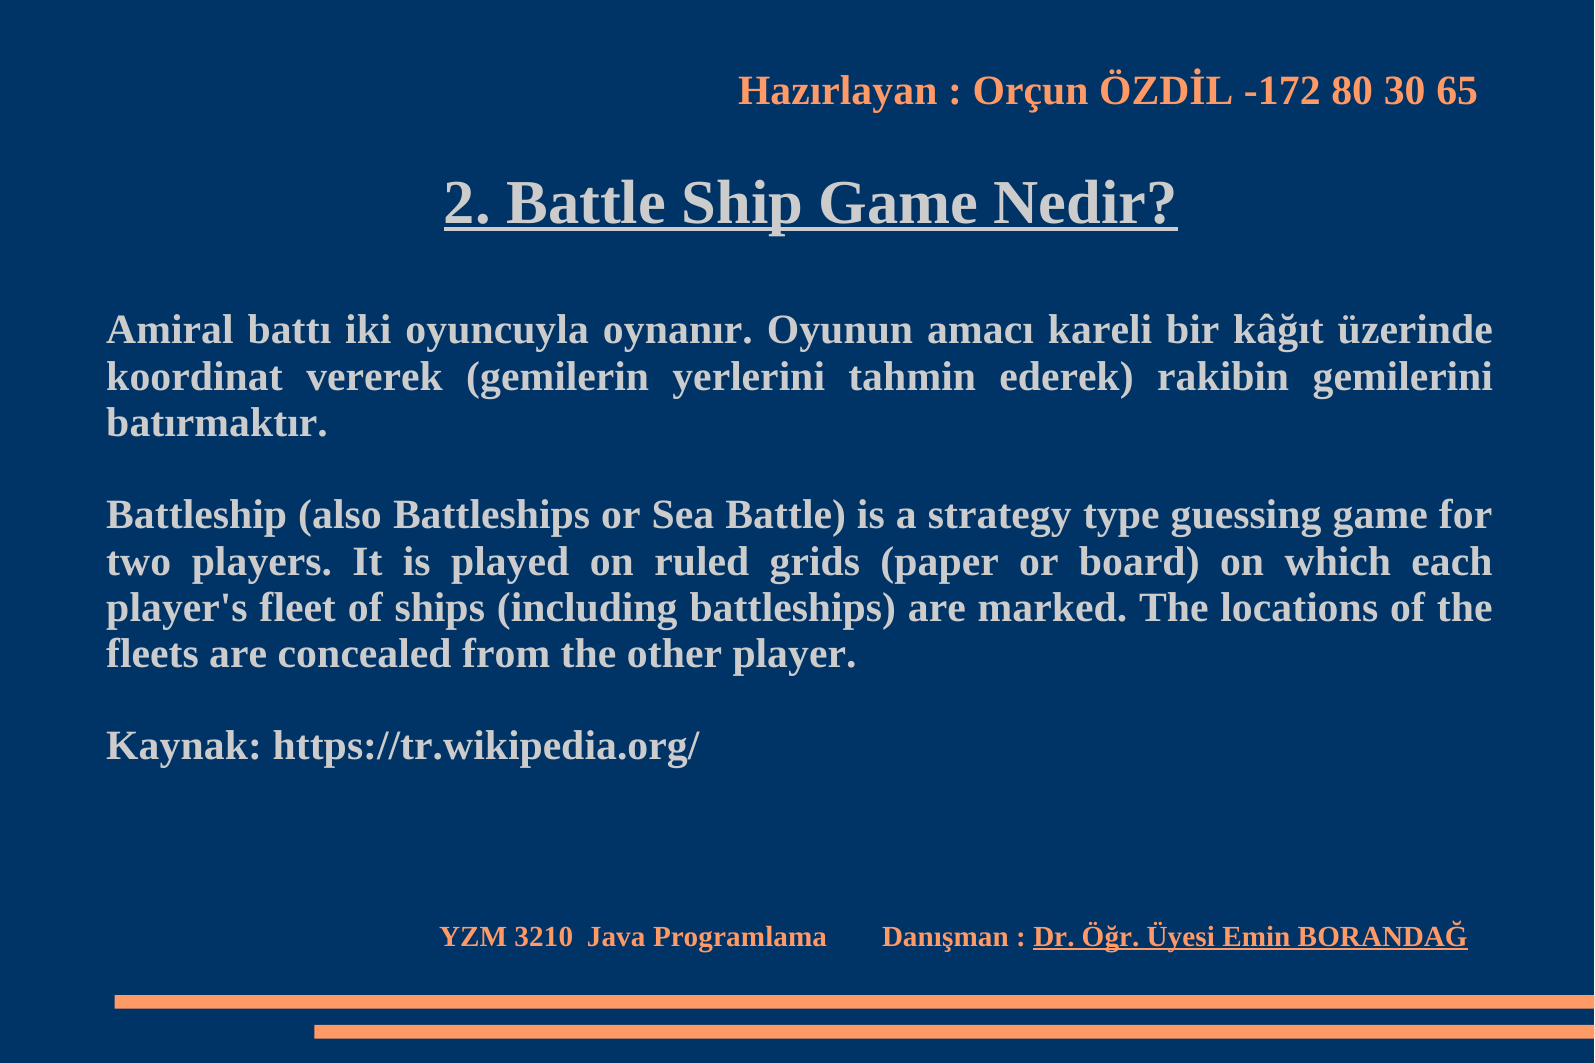

# Hazırlayan : Orçun ÖZDİL -172 80 30 65
2. Battle Ship Game Nedir?
Amiral battı iki oyuncuyla oynanır. Oyunun amacı kareli bir kâğıt üzerinde koordinat vererek (gemilerin yerlerini tahmin ederek) rakibin gemilerini batırmaktır.
Battleship (also Battleships or Sea Battle) is a strategy type guessing game for two players. It is played on ruled grids (paper or board) on which each player's fleet of ships (including battleships) are marked. The locations of the fleets are concealed from the other player.
Kaynak: https://tr.wikipedia.org/
YZM 3210	Java Programlama	Danışman : Dr. Öğr. Üyesi Emin BORANDAĞ